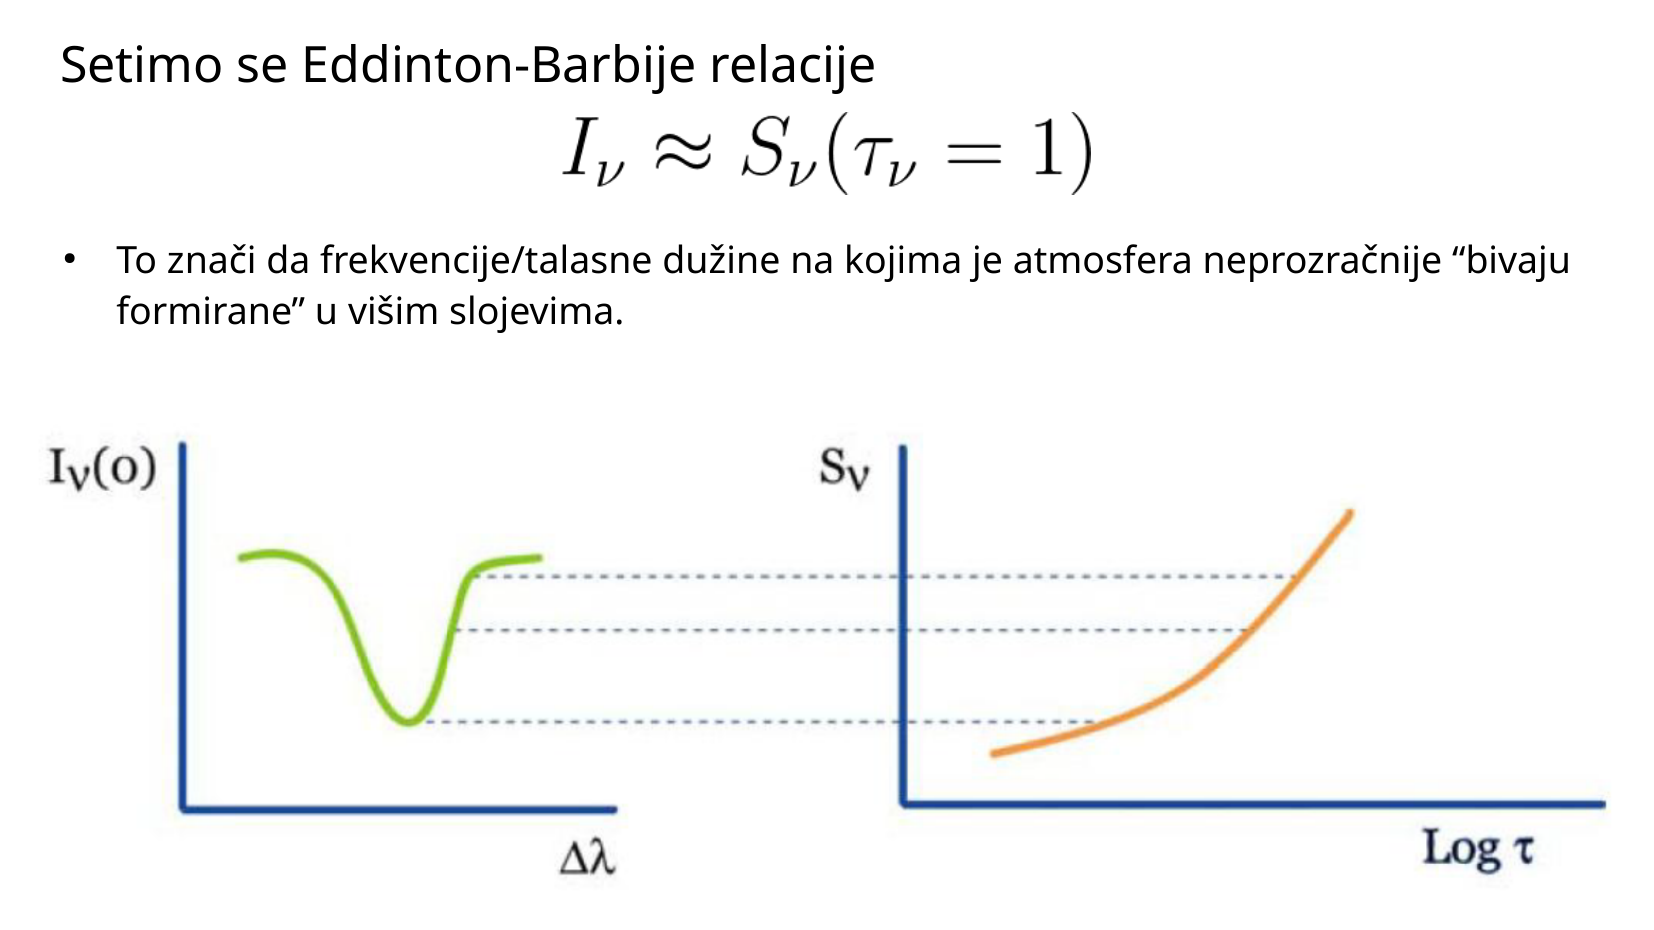

# Setimo se Eddinton-Barbije relacije
To znači da frekvencije/talasne dužine na kojima je atmosfera neprozračnije “bivaju formirane” u višim slojevima.
U liniji to izgleda ovako: